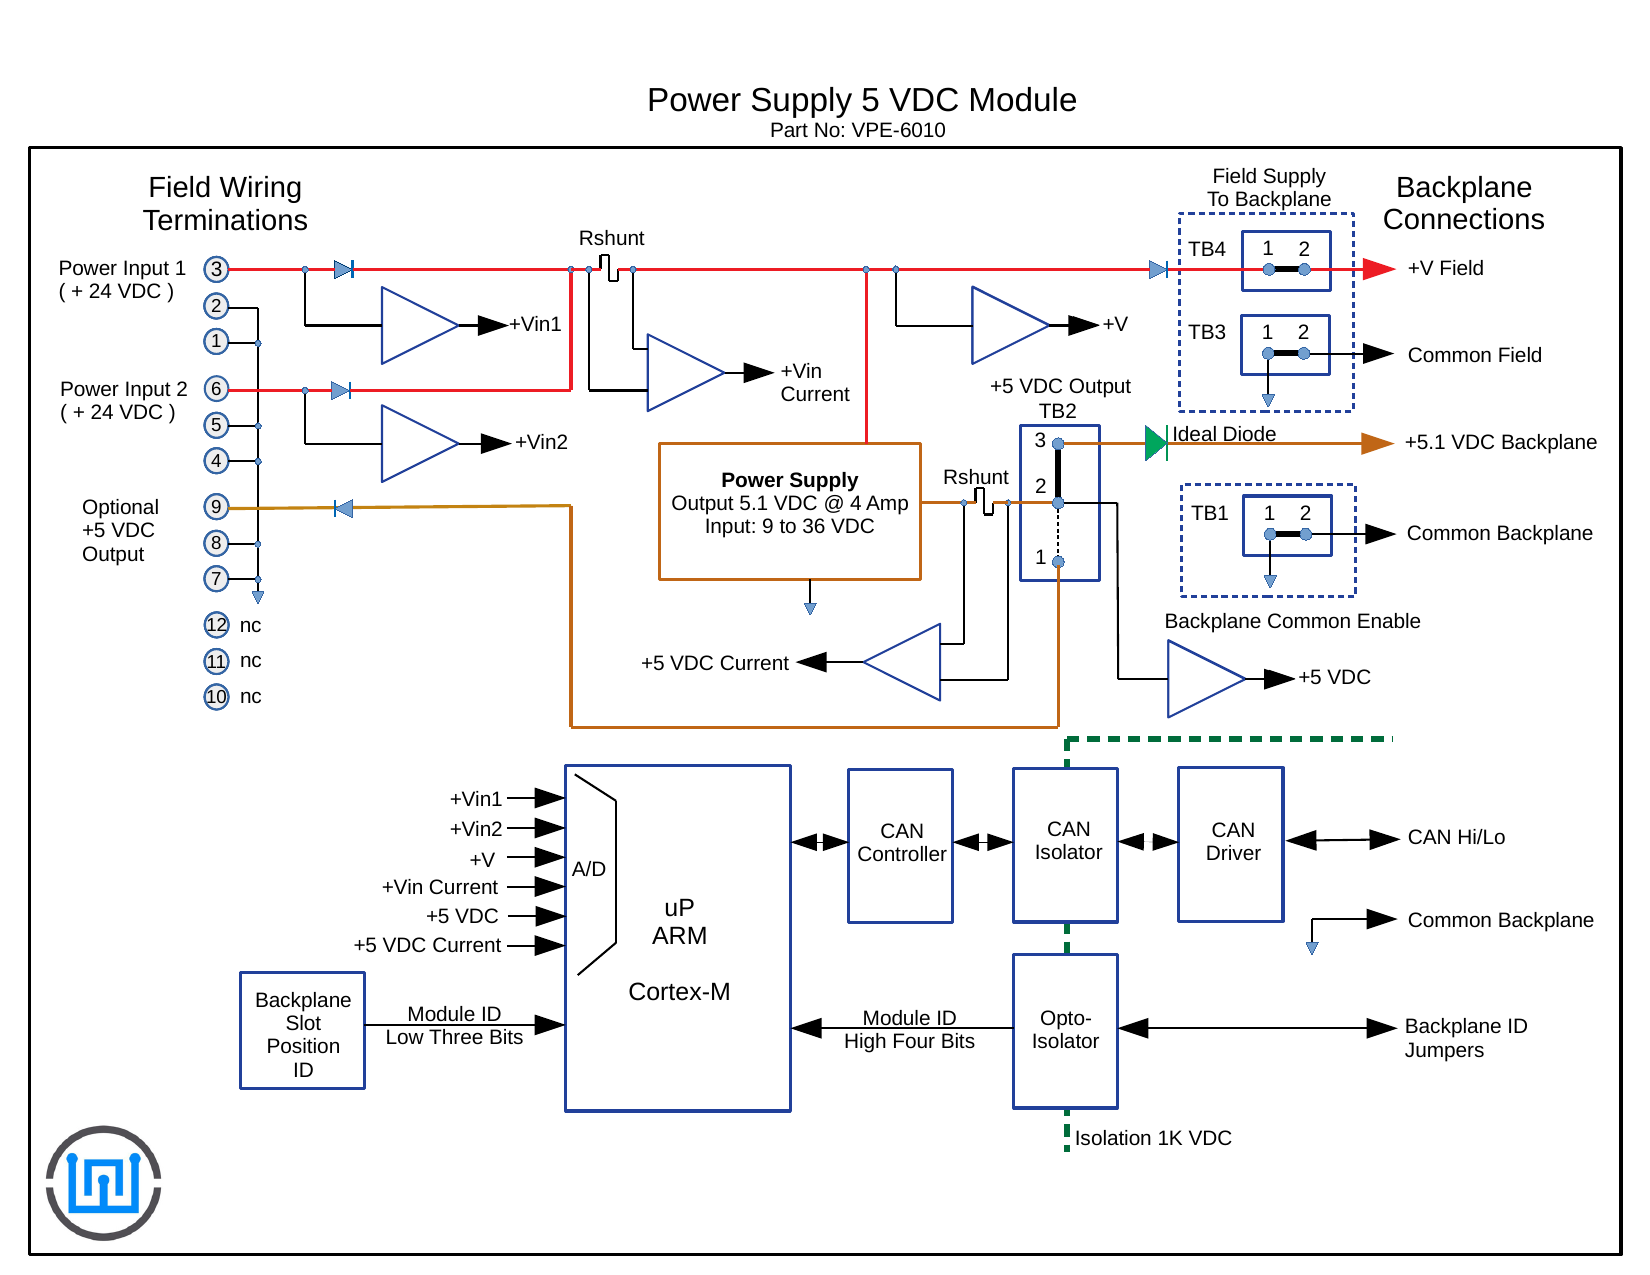

Power Supply 5 VDC Module
Part No: VPE-6010
Field Supply
To Backplane
Backplane
Connections
Field Wiring
Terminations
Rshunt
1
2
TB4
Power Input 1
( + 24 VDC )
+V Field
3
2
+Vin1
+V
TB3
1
2
1
Common Field
+Vin
Current
+5 VDC Output
Power Input 2
( + 24 VDC )
6
TB2
5
Ideal Diode
3
+5.1 VDC Backplane
+Vin2
4
Rshunt
Power Supply
Output 5.1 VDC @ 4 Amp
Input: 9 to 36 VDC
2
Optional
+5 VDC
Output
9
TB1
1
2
Common Backplane
8
1
7
Backplane Common Enable
nc
12
nc
+5 VDC Current
11
+5 VDC
nc
10
+Vin1
+Vin2
CAN
Isolator
CAN
Driver
CAN
Controller
CAN Hi/Lo
+V
A/D
+Vin Current
uP
ARM
Cortex-M
+5 VDC
Common Backplane
+5 VDC Current
Backplane
Slot
Position
ID
Module ID
Low Three Bits
Module ID
High Four Bits
Opto-
Isolator
Backplane ID
Jumpers
Isolation 1K VDC